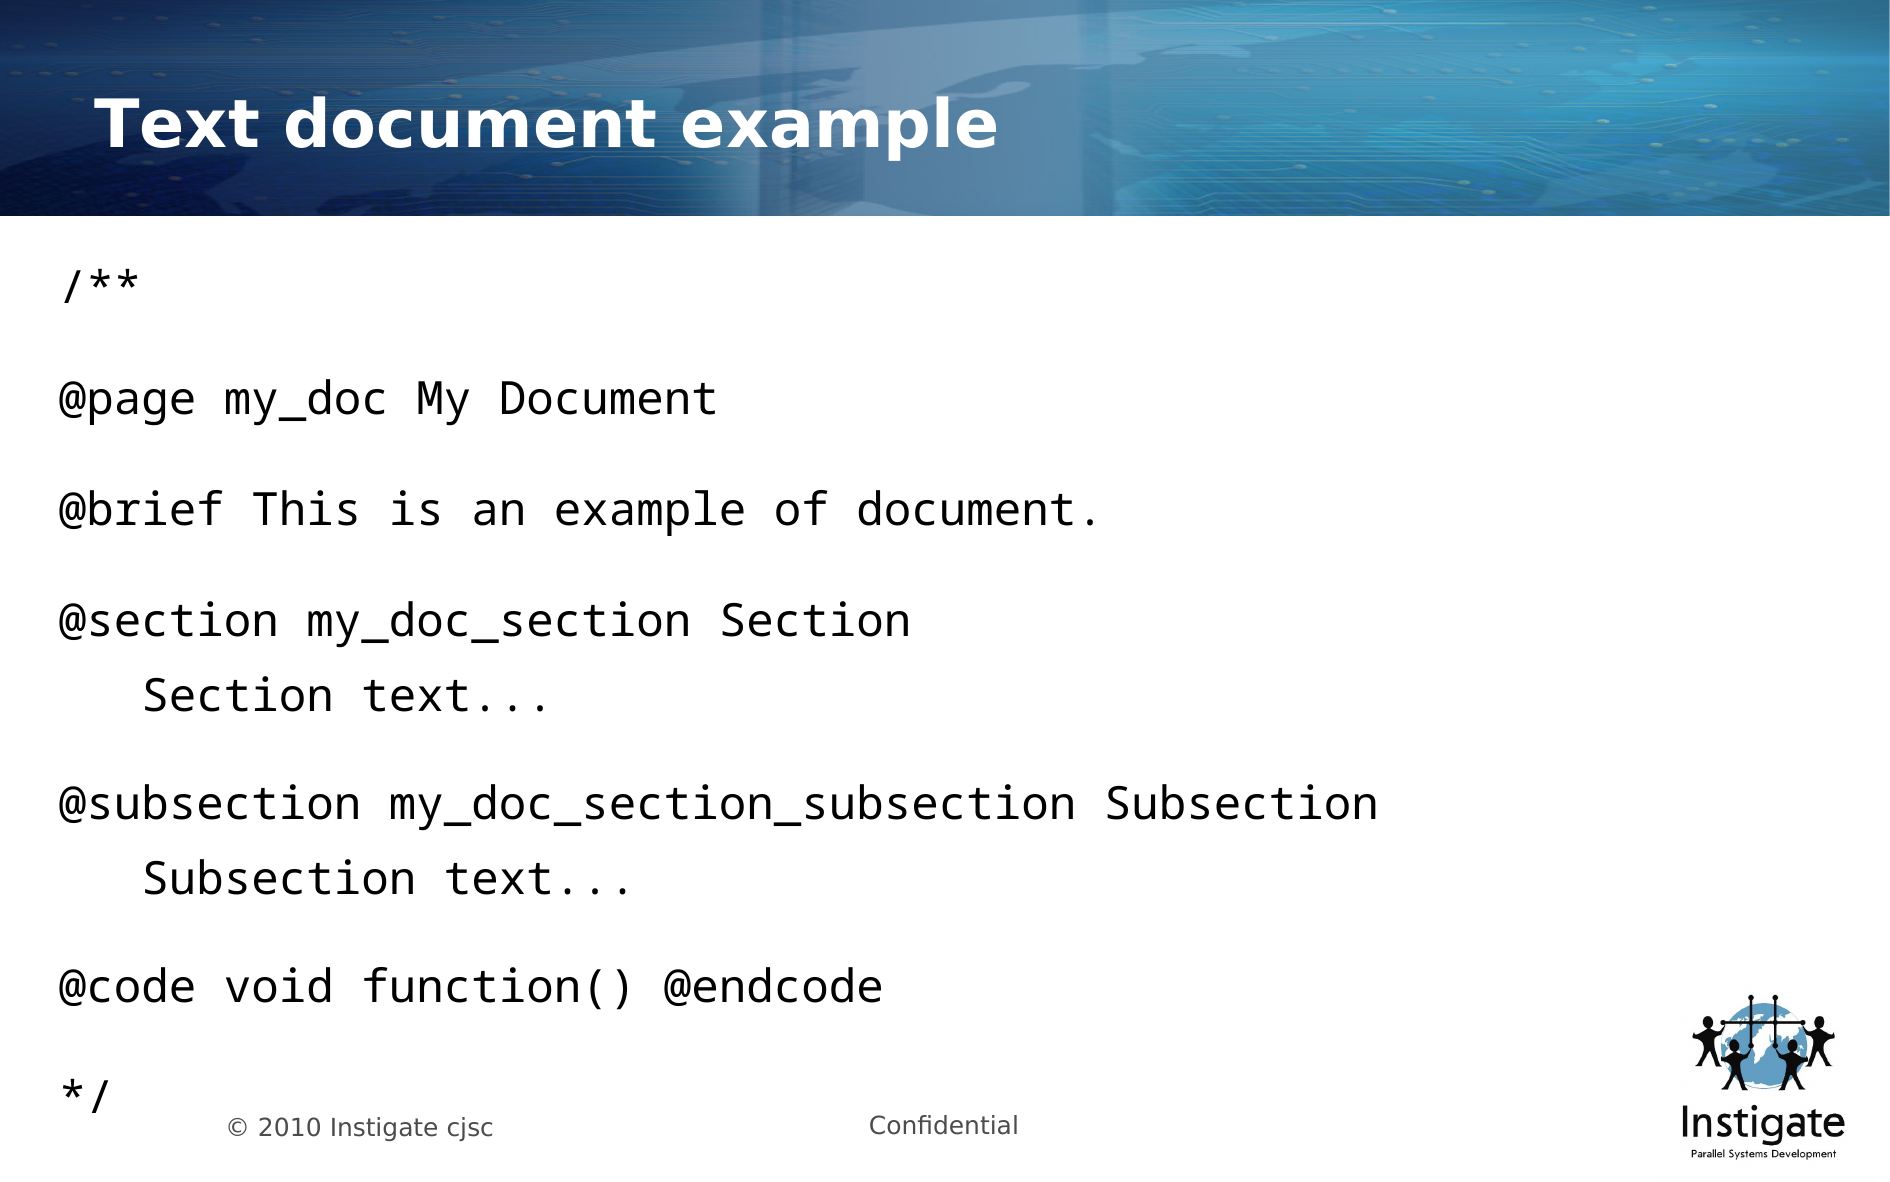

# Text document example
/**
@page my_doc My Document
@brief This is an example of document.
@section my_doc_section Section
 Section text...
@subsection my_doc_section_subsection Subsection
 Subsection text...
@code void function() @endcode
*/